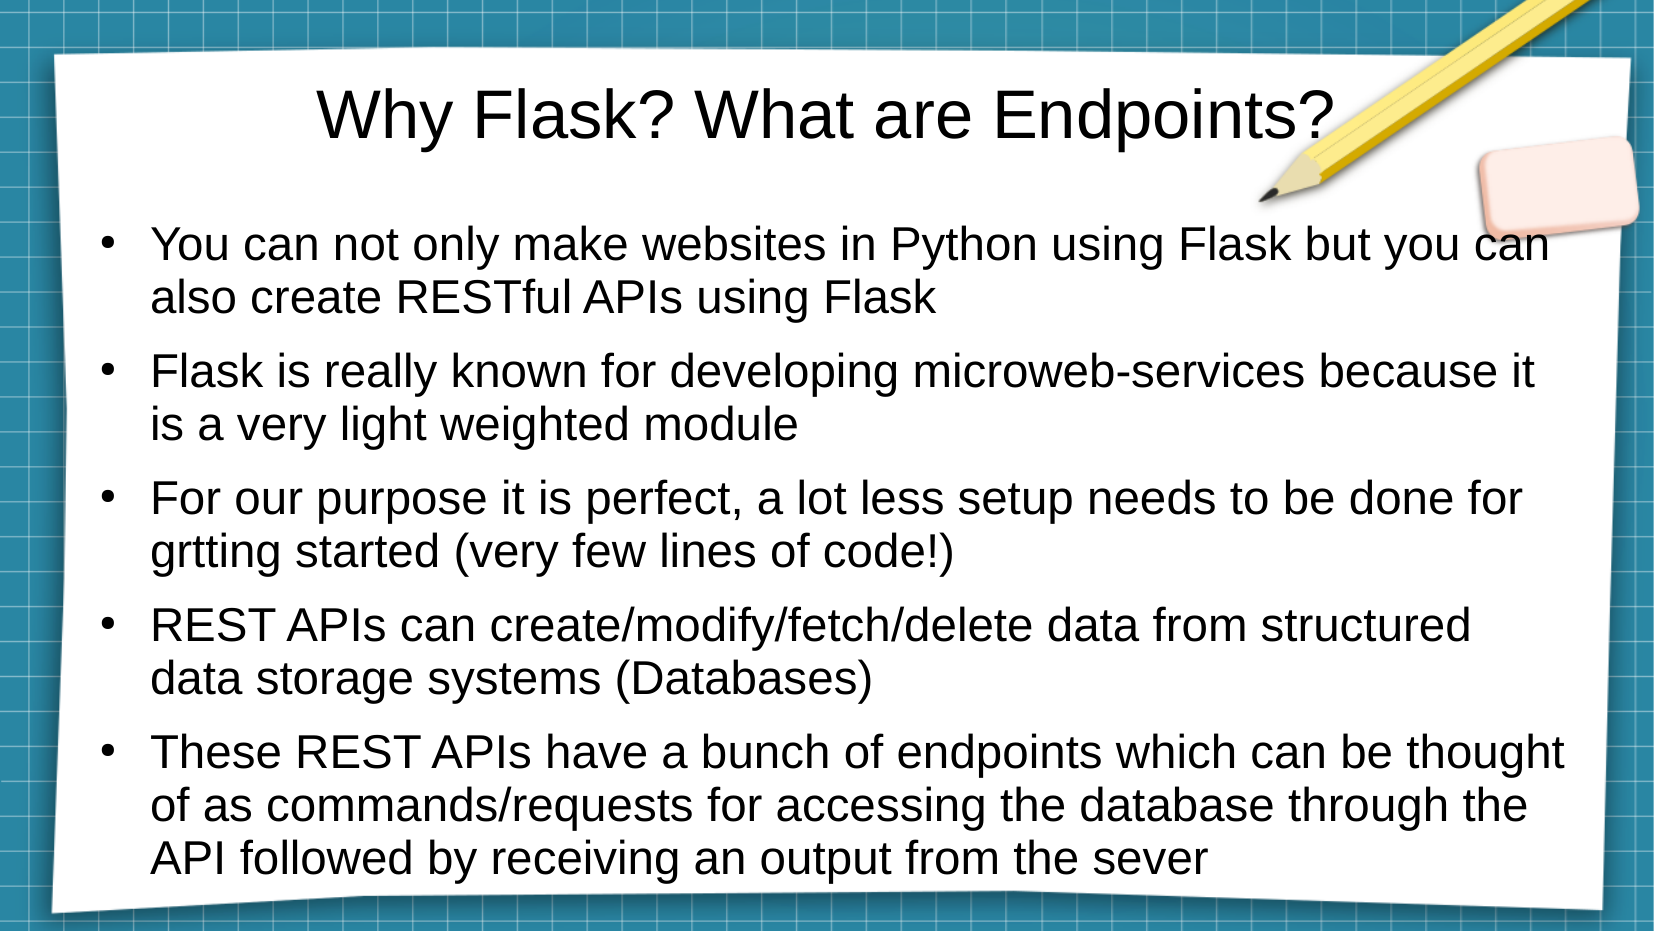

# Why Flask? What are Endpoints?
You can not only make websites in Python using Flask but you can also create RESTful APIs using Flask
Flask is really known for developing microweb-services because it is a very light weighted module
For our purpose it is perfect, a lot less setup needs to be done for grtting started (very few lines of code!)
REST APIs can create/modify/fetch/delete data from structured data storage systems (Databases)
These REST APIs have a bunch of endpoints which can be thought of as commands/requests for accessing the database through the API followed by receiving an output from the sever